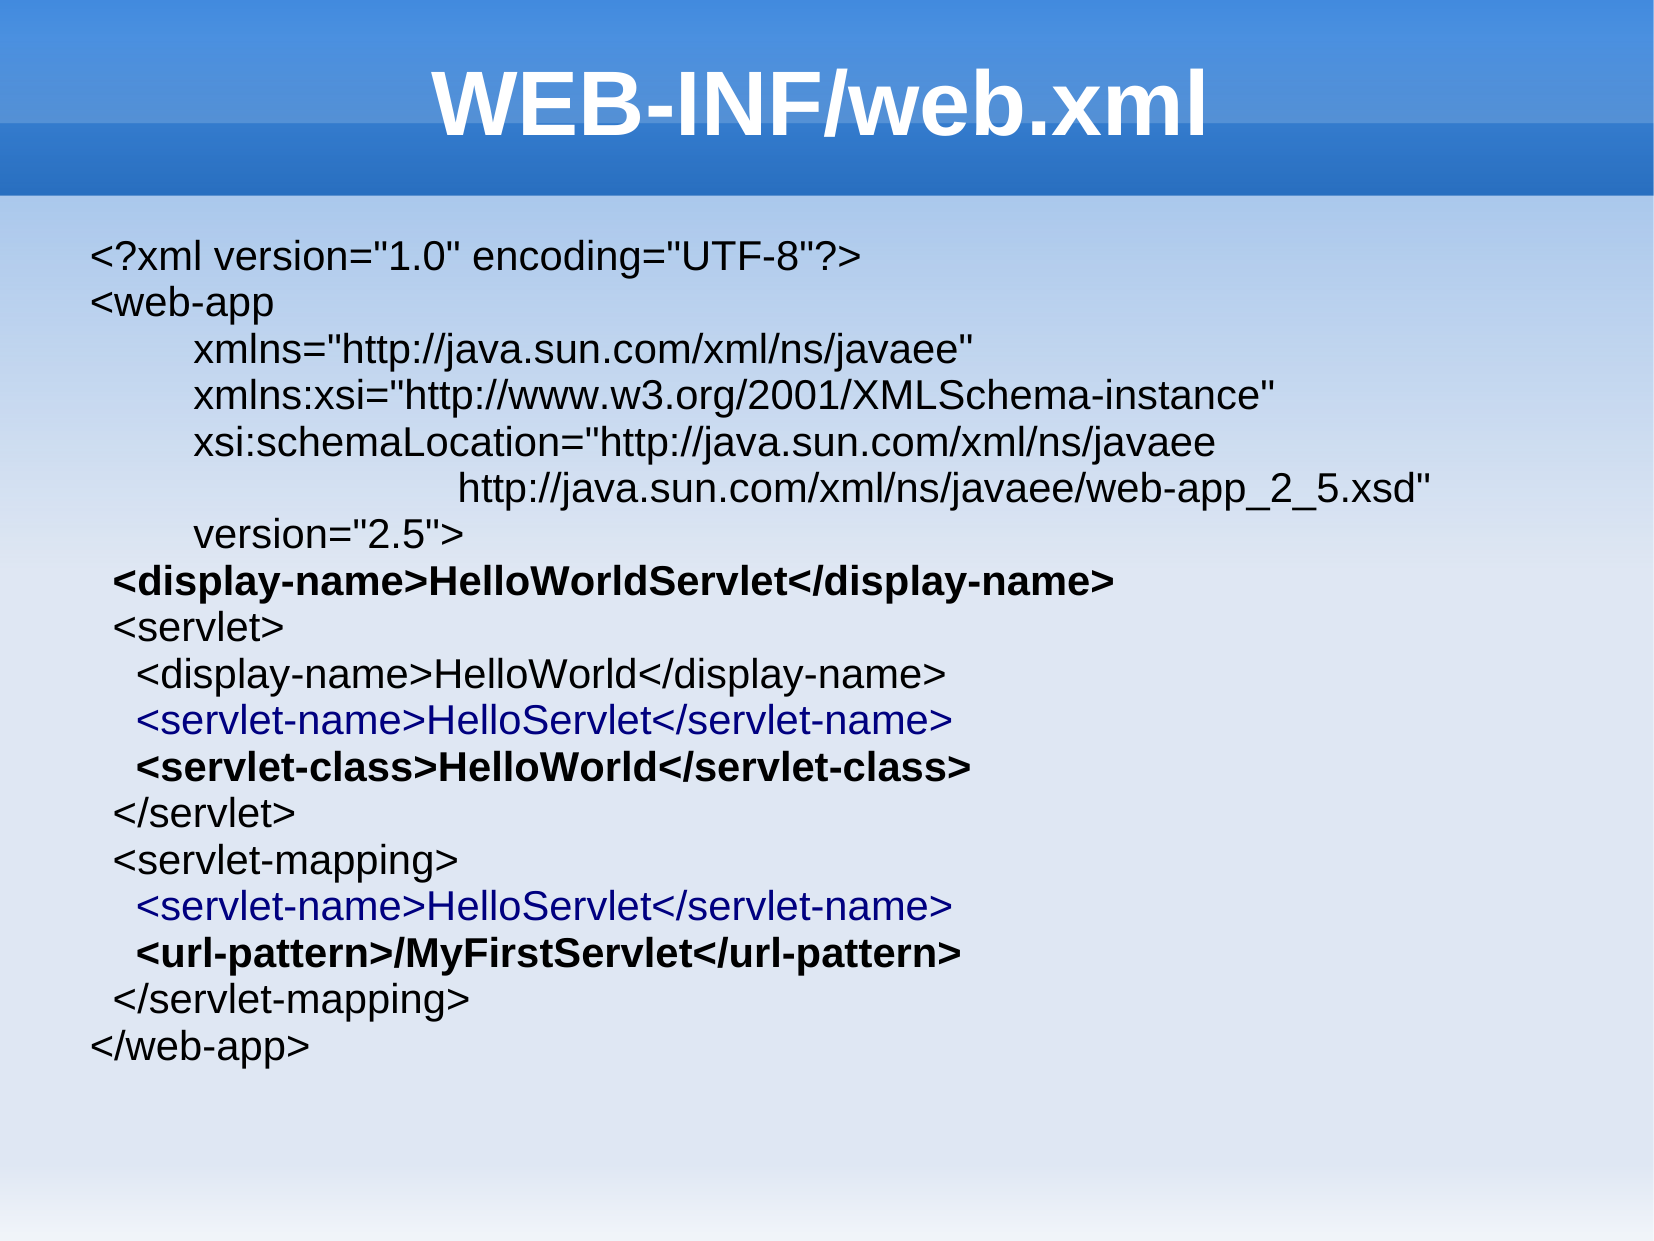

# WEB-INF/web.xml
<?xml version="1.0" encoding="UTF-8"?>
<web-app
 xmlns="http://java.sun.com/xml/ns/javaee"
 xmlns:xsi="http://www.w3.org/2001/XMLSchema-instance"
 xsi:schemaLocation="http://java.sun.com/xml/ns/javaee
 http://java.sun.com/xml/ns/javaee/web-app_2_5.xsd"
 version="2.5">
 <display-name>HelloWorldServlet</display-name>
 <servlet>
 <display-name>HelloWorld</display-name>
 <servlet-name>HelloServlet</servlet-name>
 <servlet-class>HelloWorld</servlet-class>
 </servlet>
 <servlet-mapping>
 <servlet-name>HelloServlet</servlet-name>
 <url-pattern>/MyFirstServlet</url-pattern>
 </servlet-mapping>
</web-app>